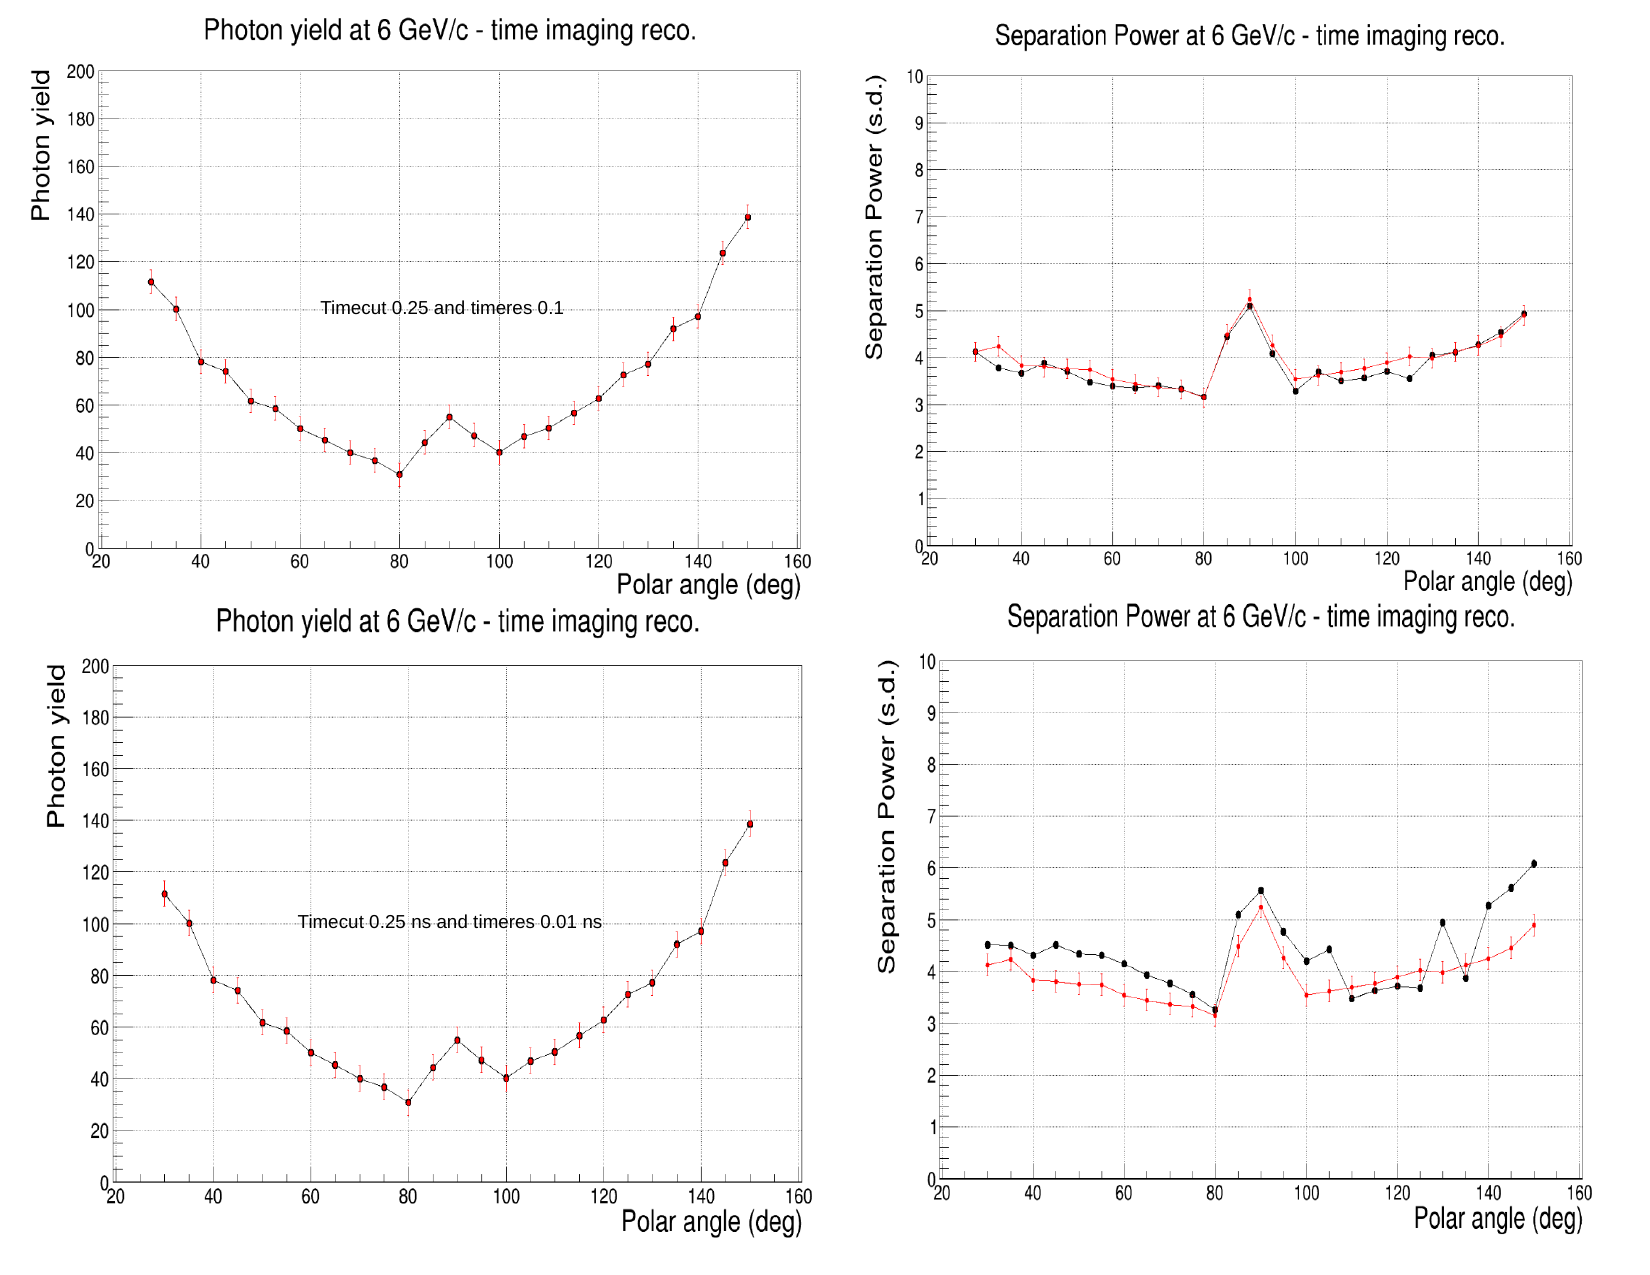

#
Timecut 0.25 and timeres 0.1
Timecut 0.25 ns and timeres 0.01 ns
Timecut 0.25 ns and timeres 0.01 ns
Timecut 0.25 ns and timeres 0.01 ns
Timecut 0.25 ns and timeres 0.01 ns